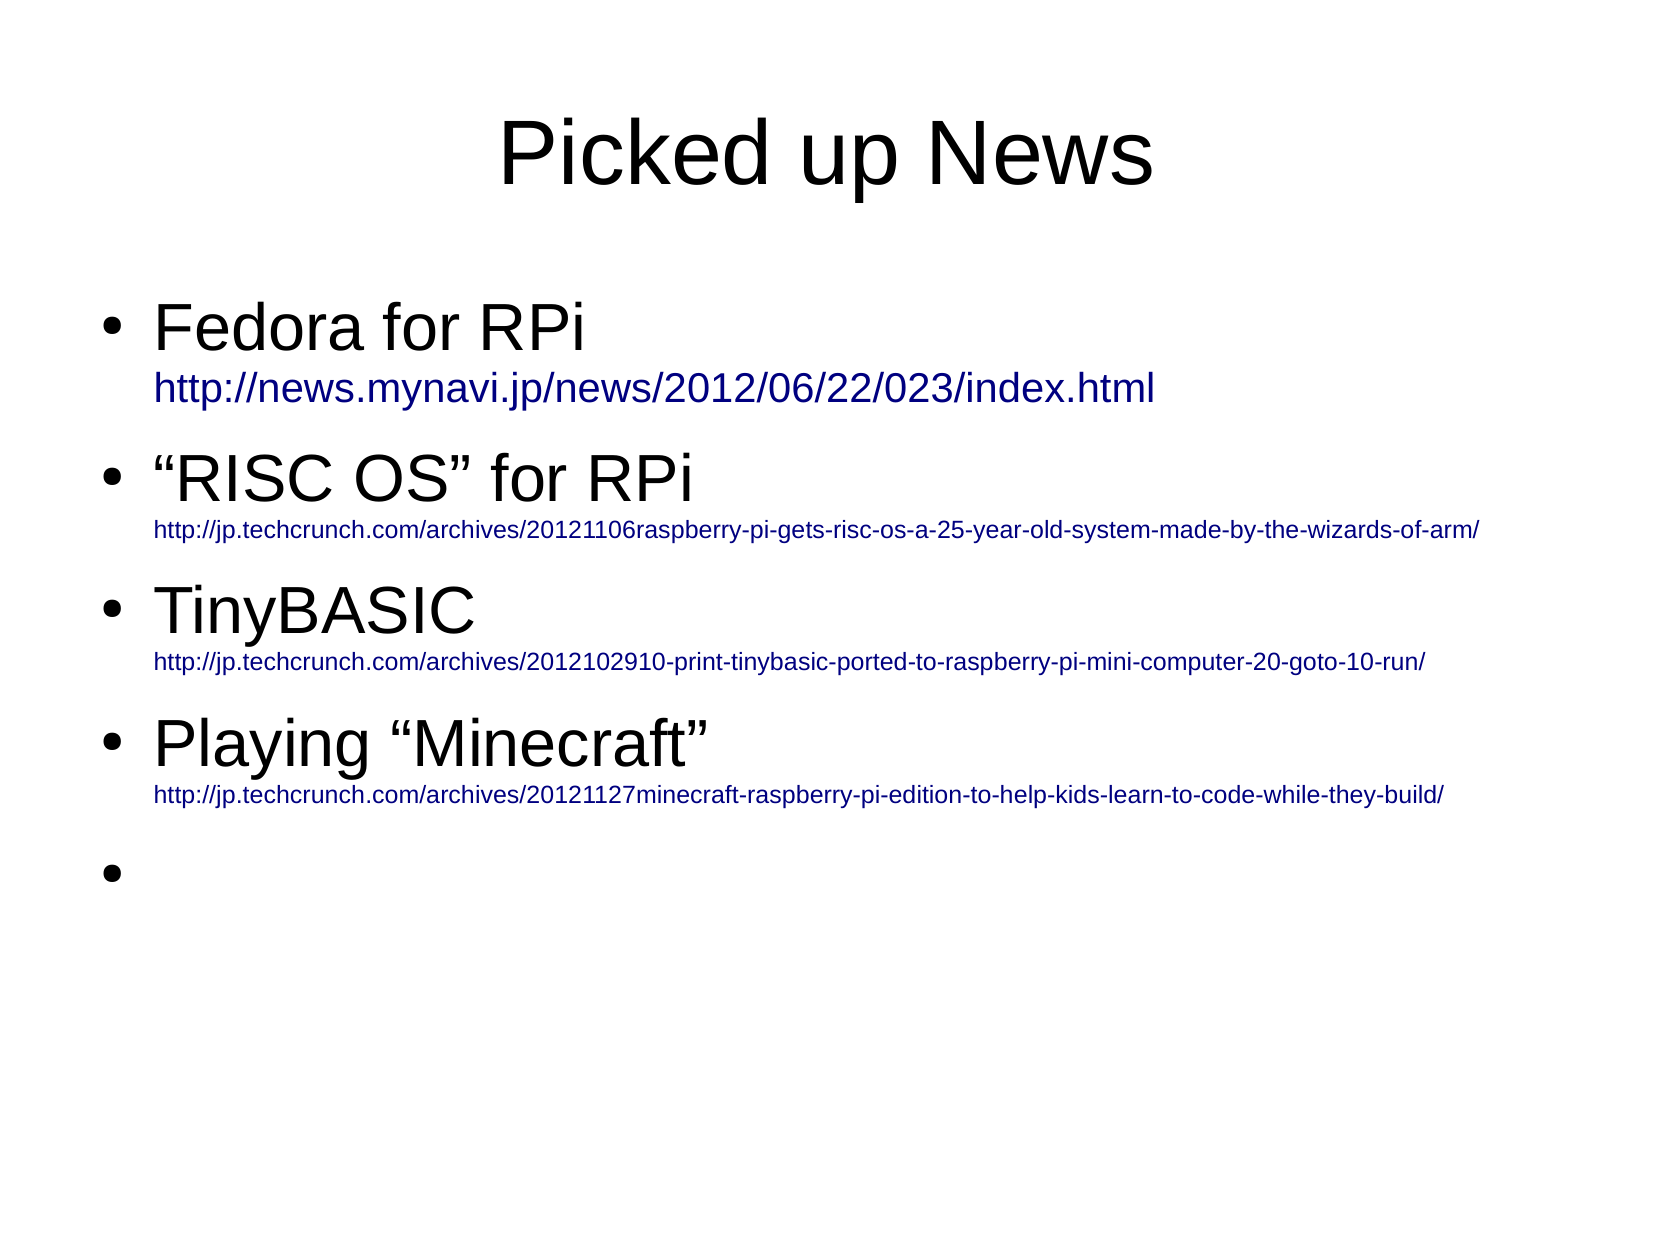

# Picked up News
Fedora for RPi
http://news.mynavi.jp/news/2012/06/22/023/index.html
“RISC OS” for RPi
http://jp.techcrunch.com/archives/20121106raspberry-pi-gets-risc-os-a-25-year-old-system-made-by-the-wizards-of-arm/
TinyBASIC
http://jp.techcrunch.com/archives/2012102910-print-tinybasic-ported-to-raspberry-pi-mini-computer-20-goto-10-run/
Playing “Minecraft”
http://jp.techcrunch.com/archives/20121127minecraft-raspberry-pi-edition-to-help-kids-learn-to-code-while-they-build/